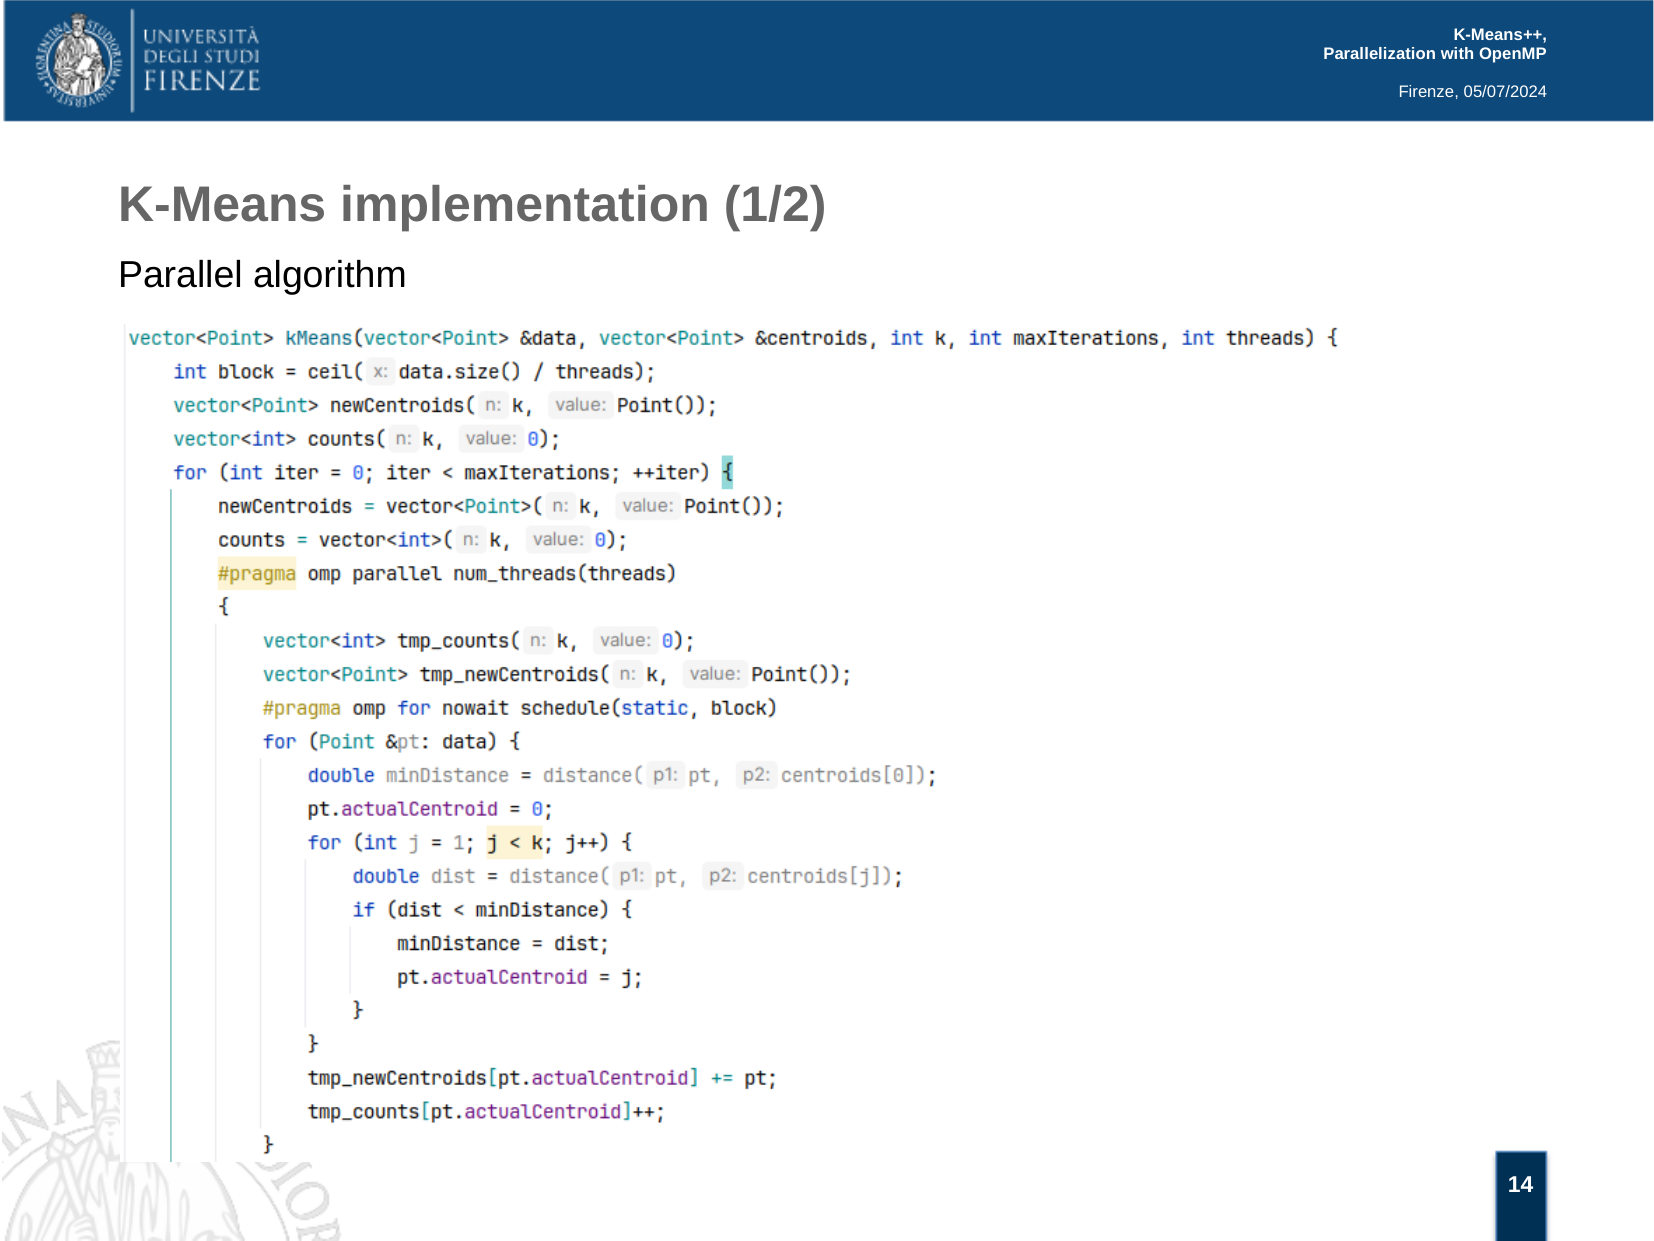

K-Means++,
Parallelization with OpenMP
Firenze, 05/07/2024
K-Means implementation (1/2)
Parallel algorithm
14